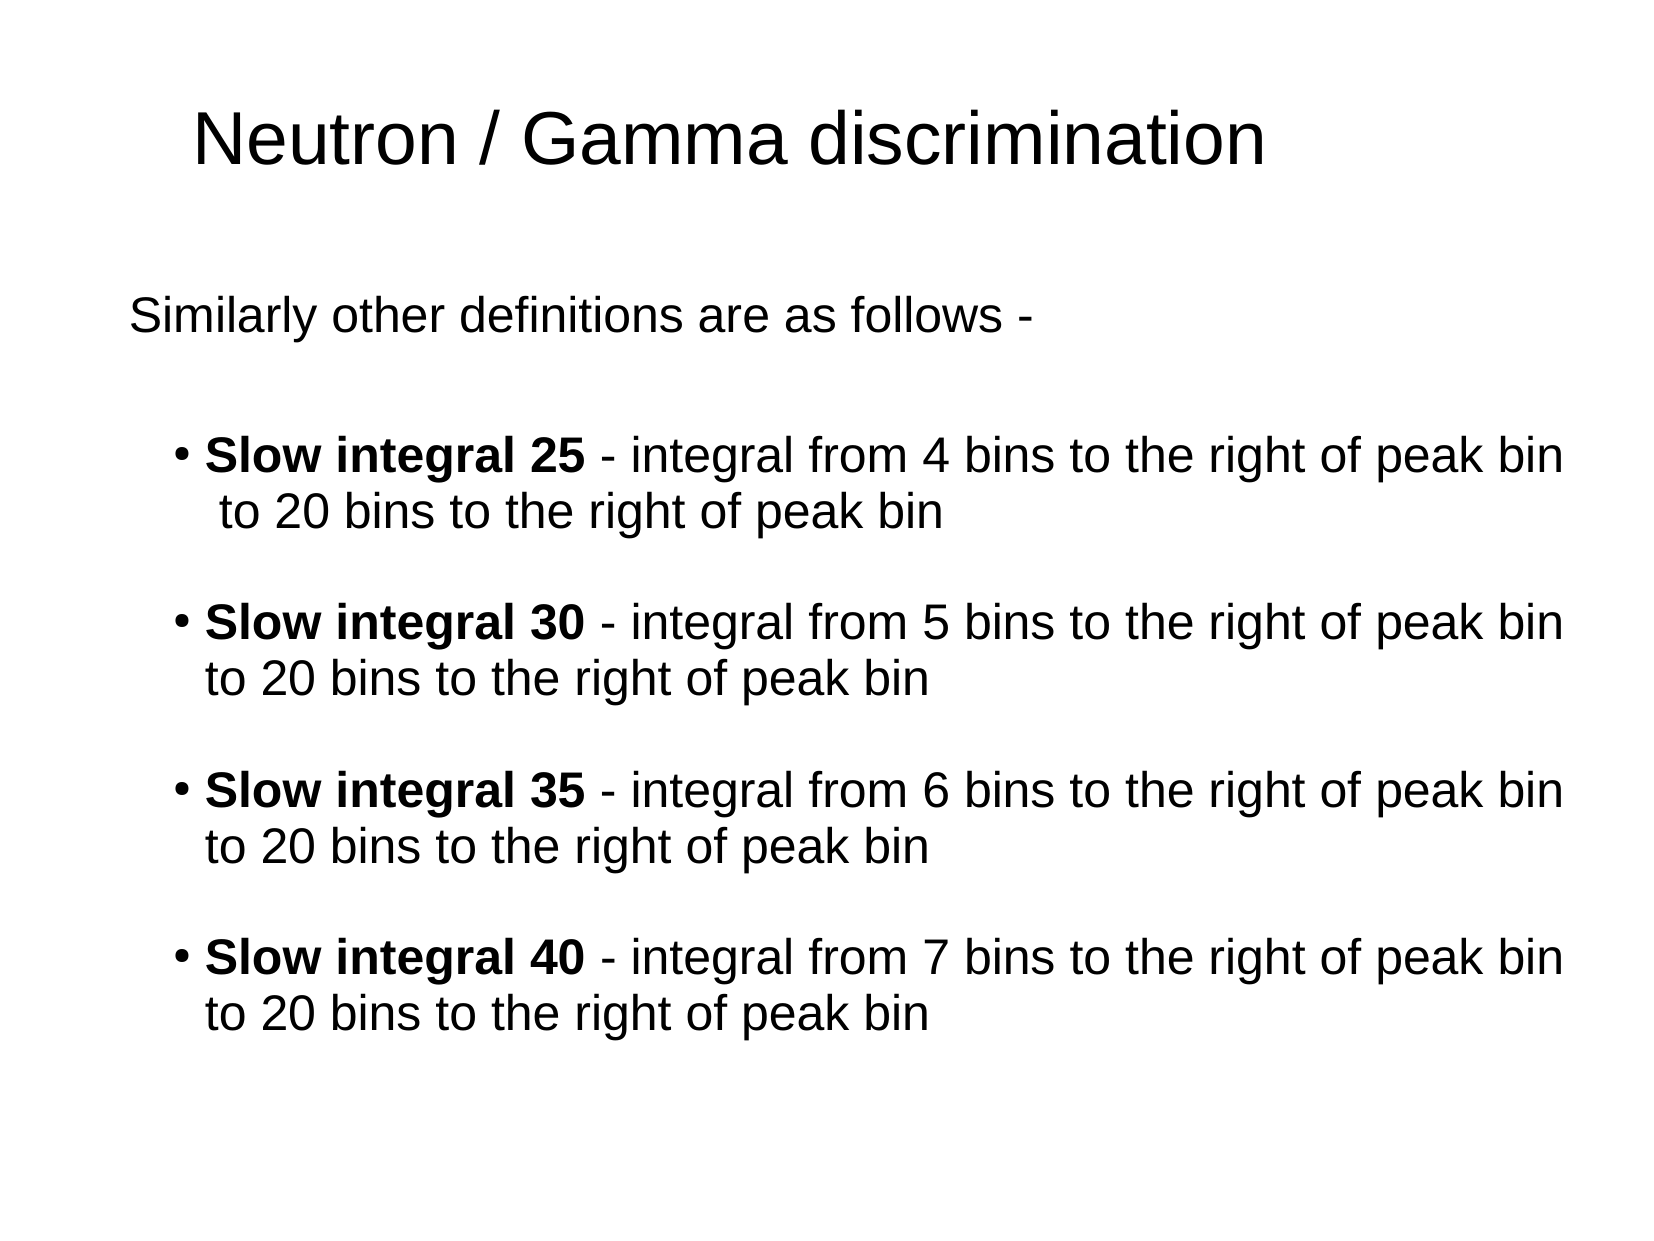

Neutron / Gamma discrimination
Similarly other definitions are as follows -
 Slow integral 25 - integral from 4 bins to the right of peak bin
 to 20 bins to the right of peak bin
 Slow integral 30 - integral from 5 bins to the right of peak bin
 to 20 bins to the right of peak bin
 Slow integral 35 - integral from 6 bins to the right of peak bin
 to 20 bins to the right of peak bin
 Slow integral 40 - integral from 7 bins to the right of peak bin
 to 20 bins to the right of peak bin